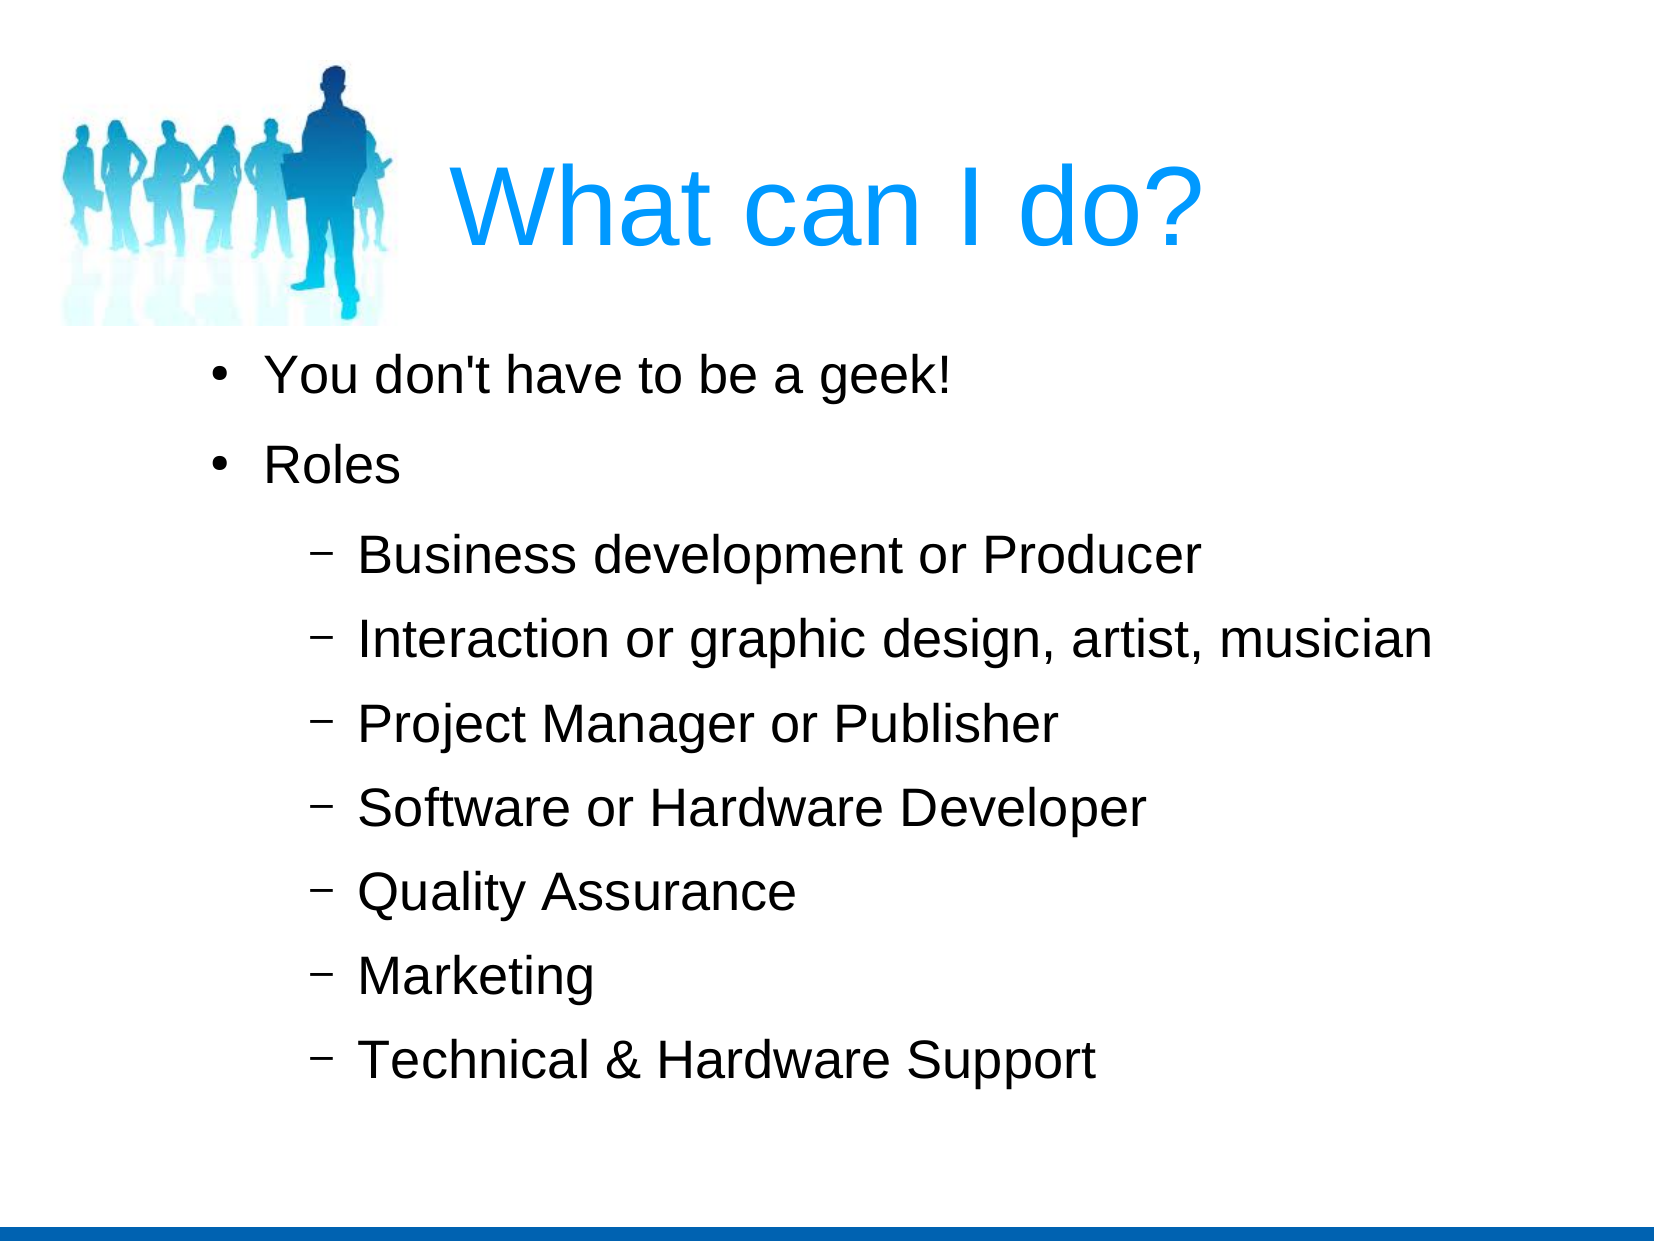

# What can I do?
You don't have to be a geek!
Roles
Business development or Producer
Interaction or graphic design, artist, musician
Project Manager or Publisher
Software or Hardware Developer
Quality Assurance
Marketing
Technical & Hardware Support